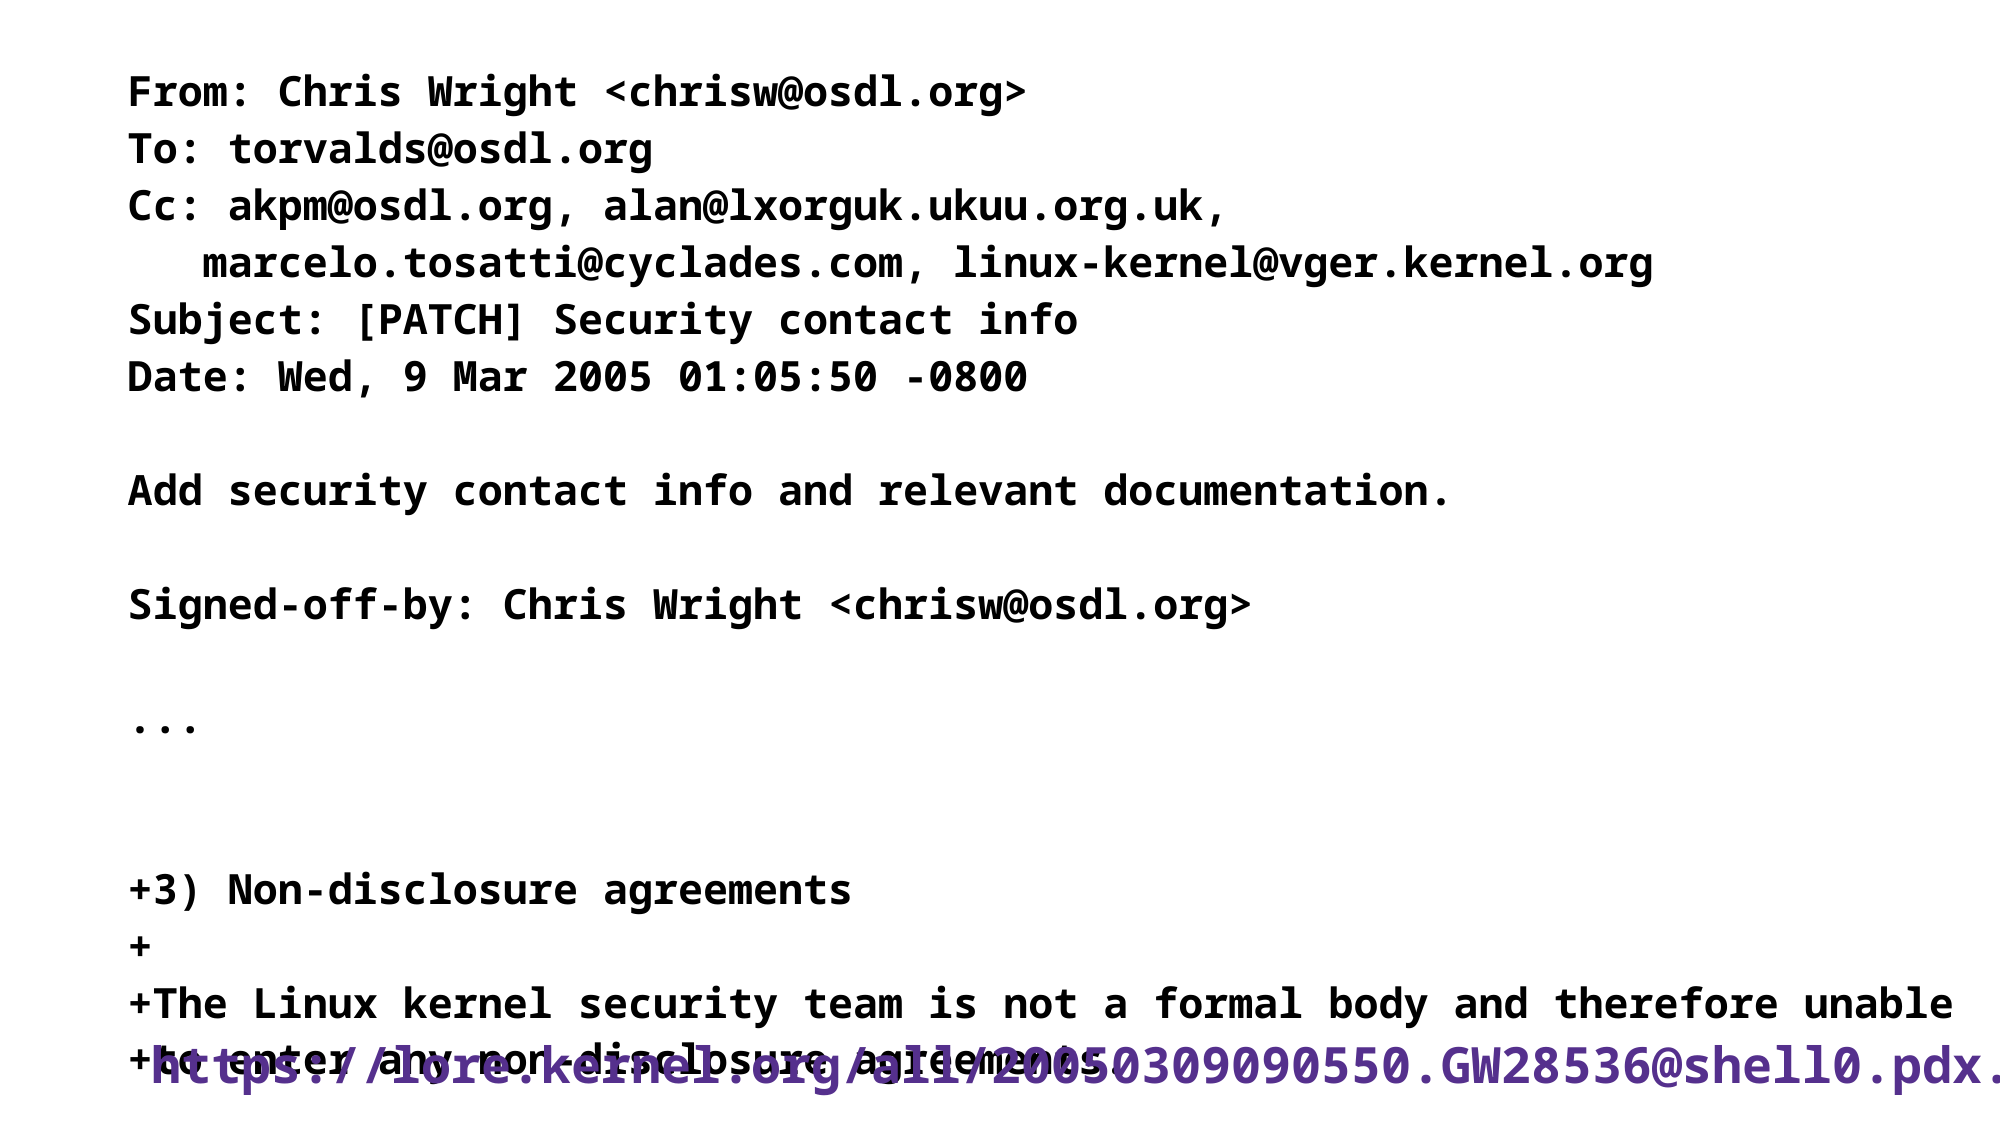

From: Chris Wright <chrisw@osdl.org>
To: torvalds@osdl.org
Cc: akpm@osdl.org, alan@lxorguk.ukuu.org.uk,
	marcelo.tosatti@cyclades.com, linux-kernel@vger.kernel.org
Subject: [PATCH] Security contact info
Date: Wed, 9 Mar 2005 01:05:50 -0800
Add security contact info and relevant documentation.
Signed-off-by: Chris Wright <chrisw@osdl.org>
...
+3) Non-disclosure agreements
+
+The Linux kernel security team is not a formal body and therefore unable
+to enter any non-disclosure agreements.
https://lore.kernel.org/all/20050309090550.GW28536@shell0.pdx.osdl.net/